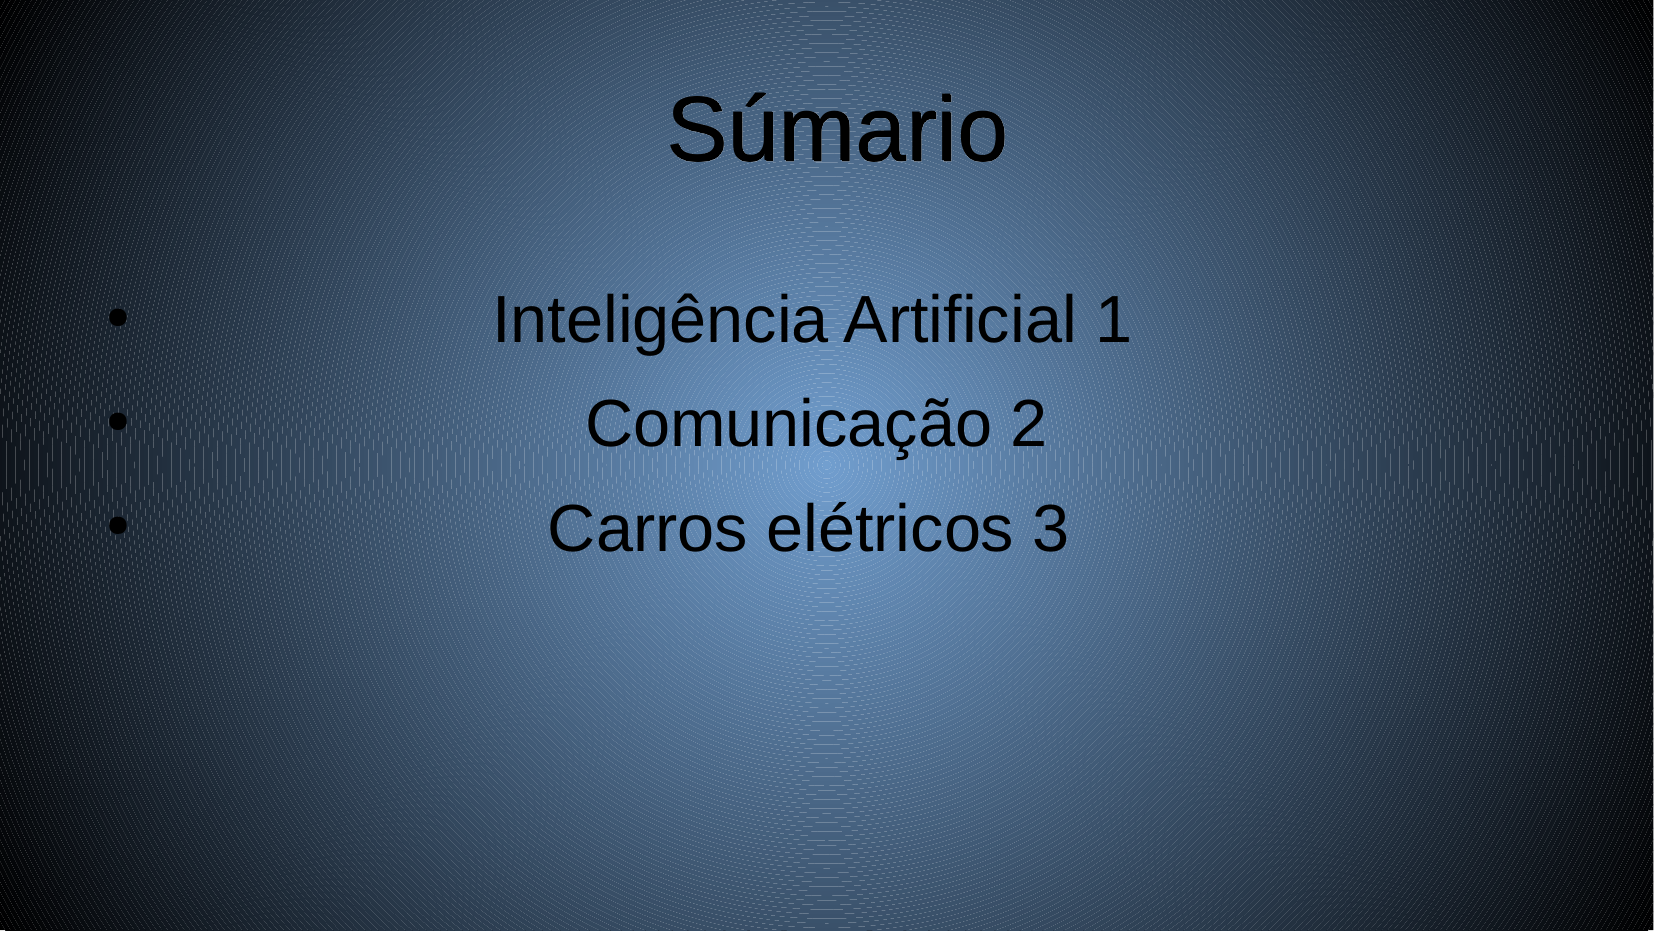

# Súmario
 Inteligência Artificial 1
 Comunicação 2
 Carros elétricos 3